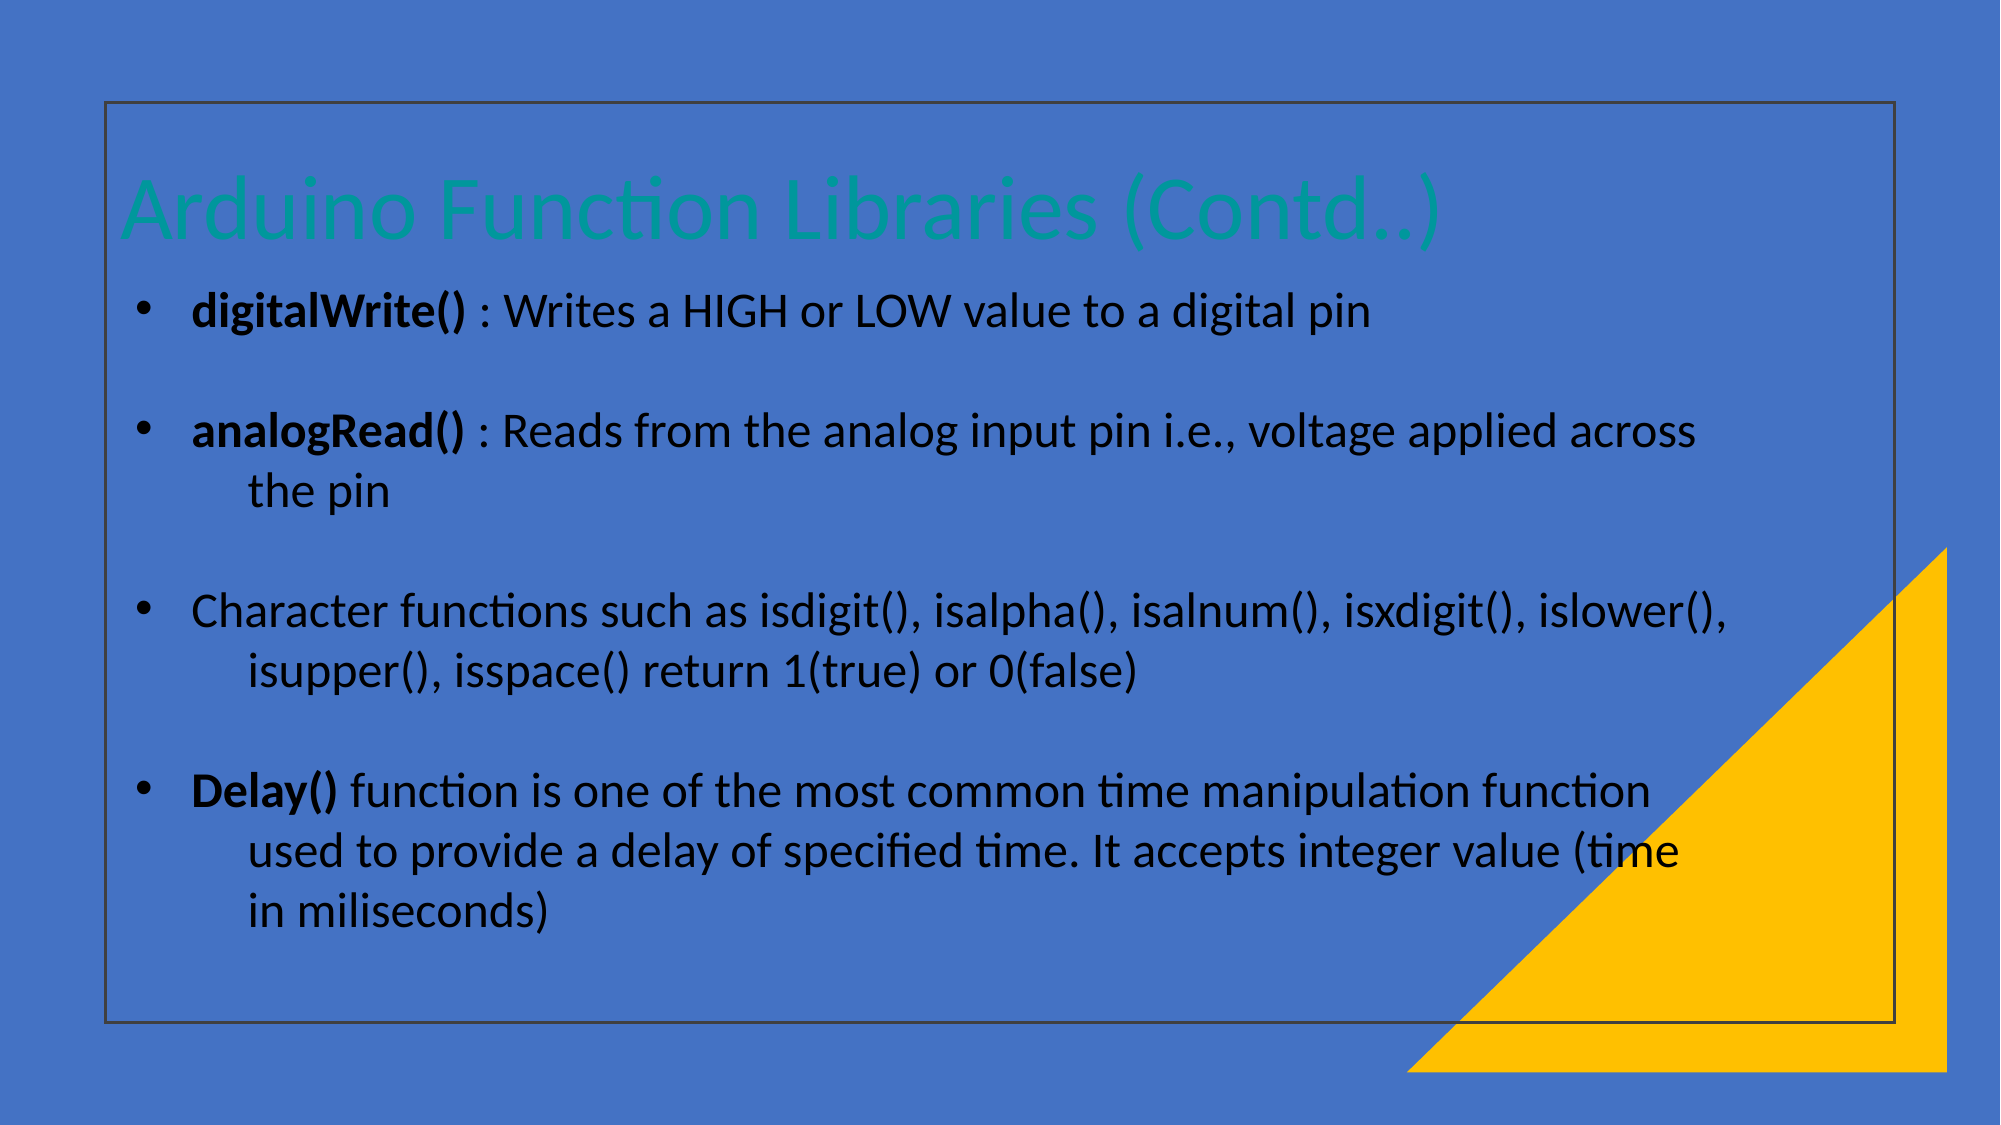

# Arduino Function Libraries (Contd..)
digitalWrite() : Writes a HIGH or LOW value to a digital pin
analogRead() : Reads from the analog input pin i.e., voltage applied across the pin
Character functions such as isdigit(), isalpha(), isalnum(), isxdigit(), islower(),
isupper(), isspace() return 1(true) or 0(false)
Delay() function is one of the most common time manipulation function used to provide a delay of specified time. It accepts integer value (time in miliseconds)